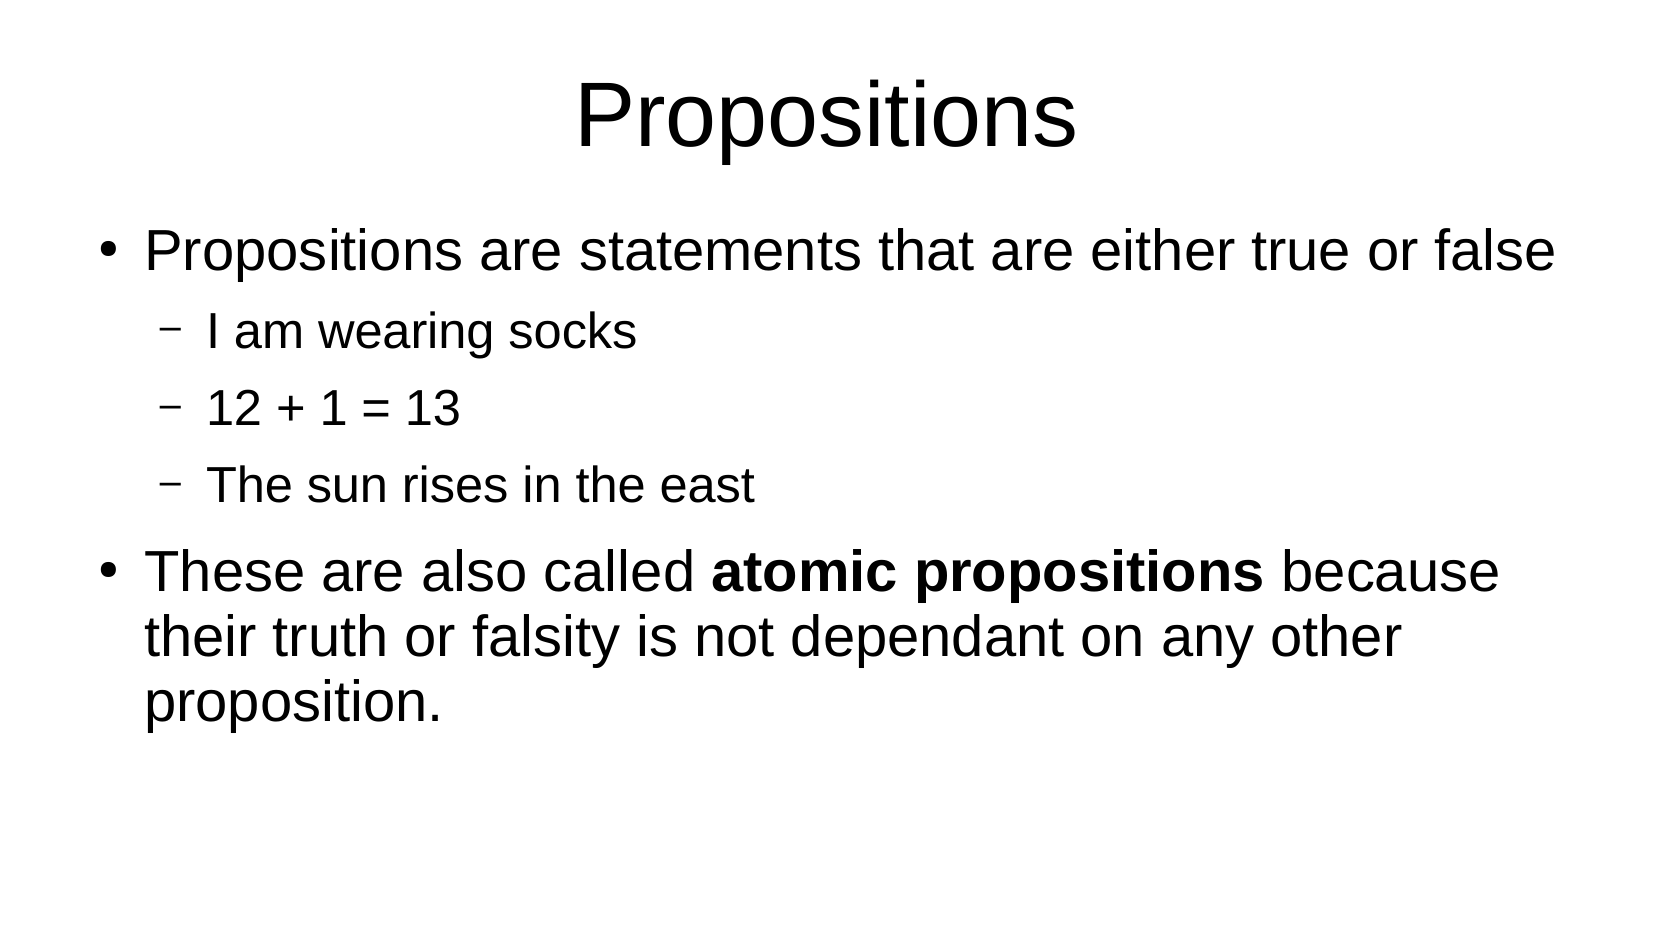

# Propositions
Propositions are statements that are either true or false
I am wearing socks
12 + 1 = 13
The sun rises in the east
These are also called atomic propositions because their truth or falsity is not dependant on any other proposition.